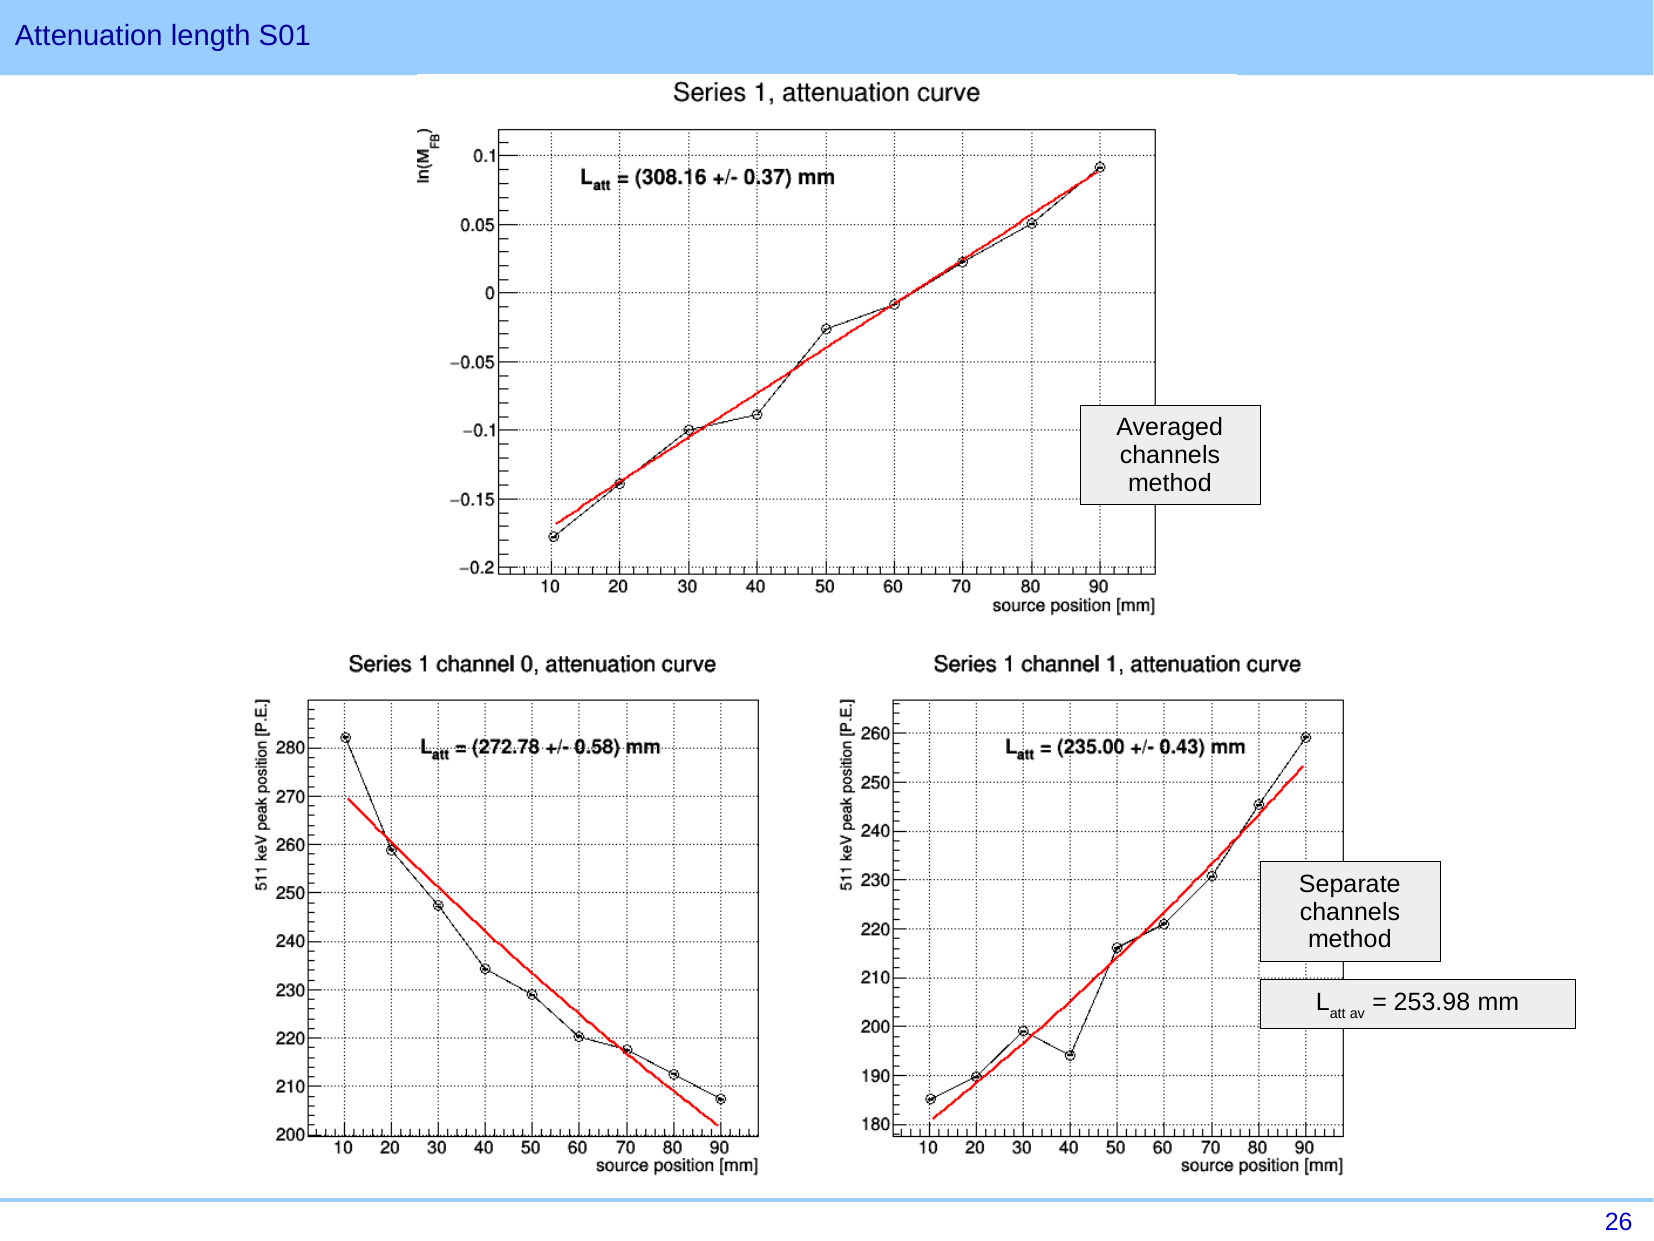

Attenuation length S01
Averaged channels method
Separate channels method
Latt av = 253.98 mm